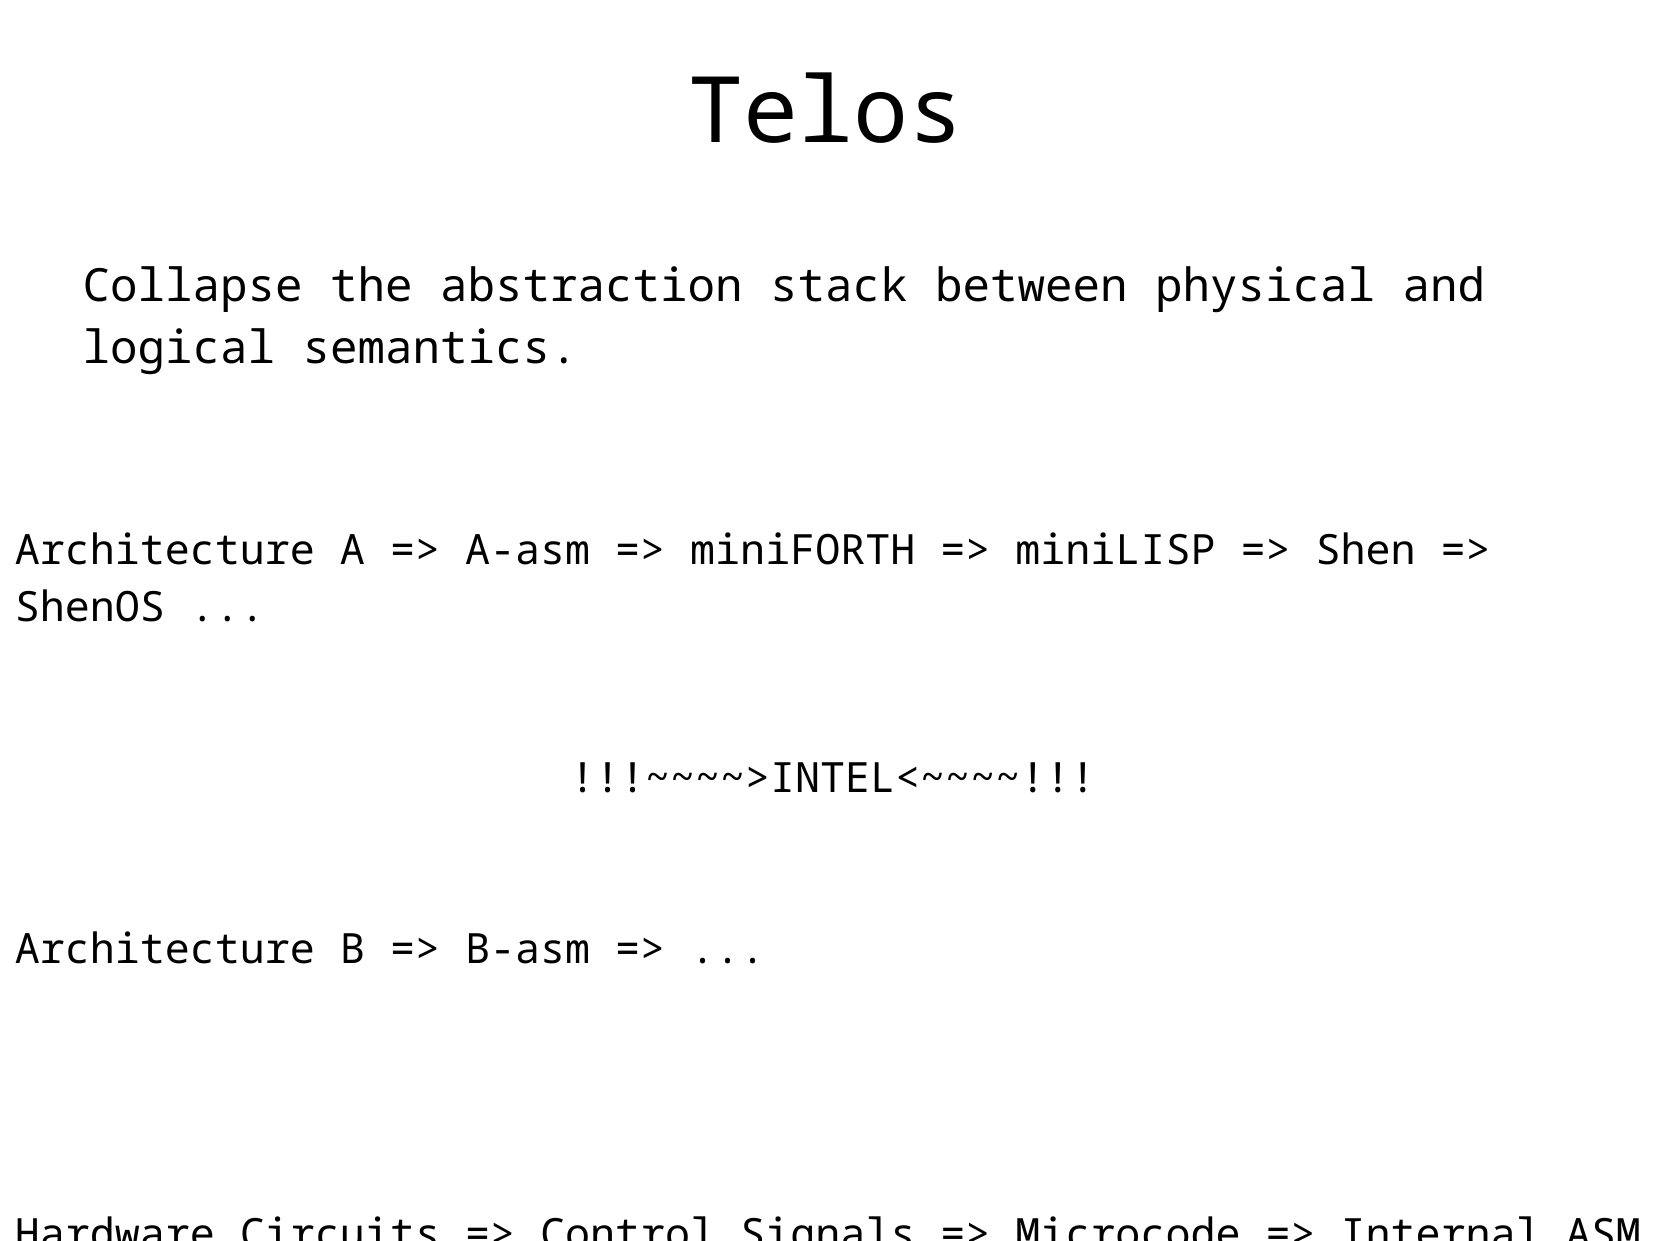

# Telos
Collapse the abstraction stack between physical and logical semantics.
Architecture A => A-asm => miniFORTH => miniLISP => Shen => ShenOS ...
!!!~~~~>INTEL<~~~~!!!
Architecture B => B-asm => ...
Hardware Circuits => Control Signals => Microcode => Internal ASM => ...